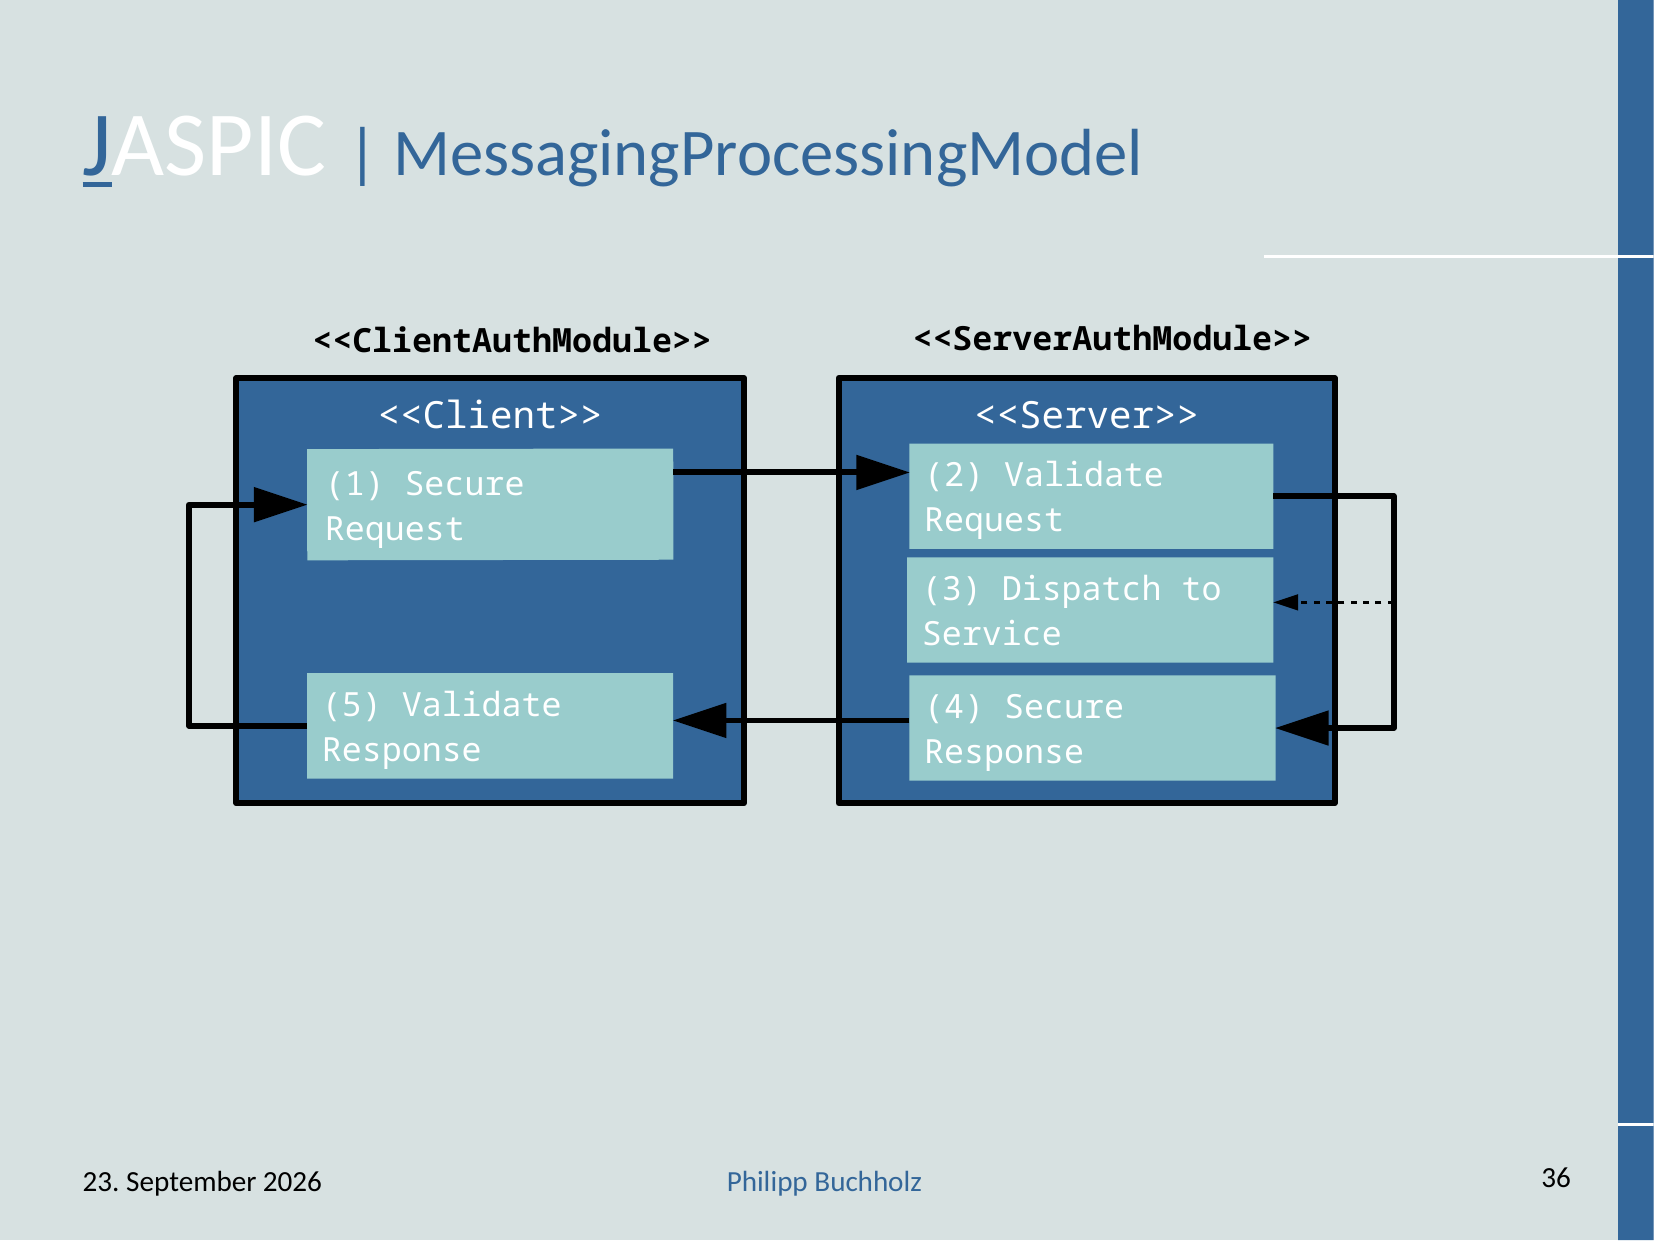

# JASPIC | MessagingProcessingModel
<<ServerAuthModule>>
<<ClientAuthModule>>
<<Client>>
<<Server>>
(2) Validate Request
(1) Secure Request
(3) Dispatch to Service
(5) Validate Response
(4) Secure Response
36